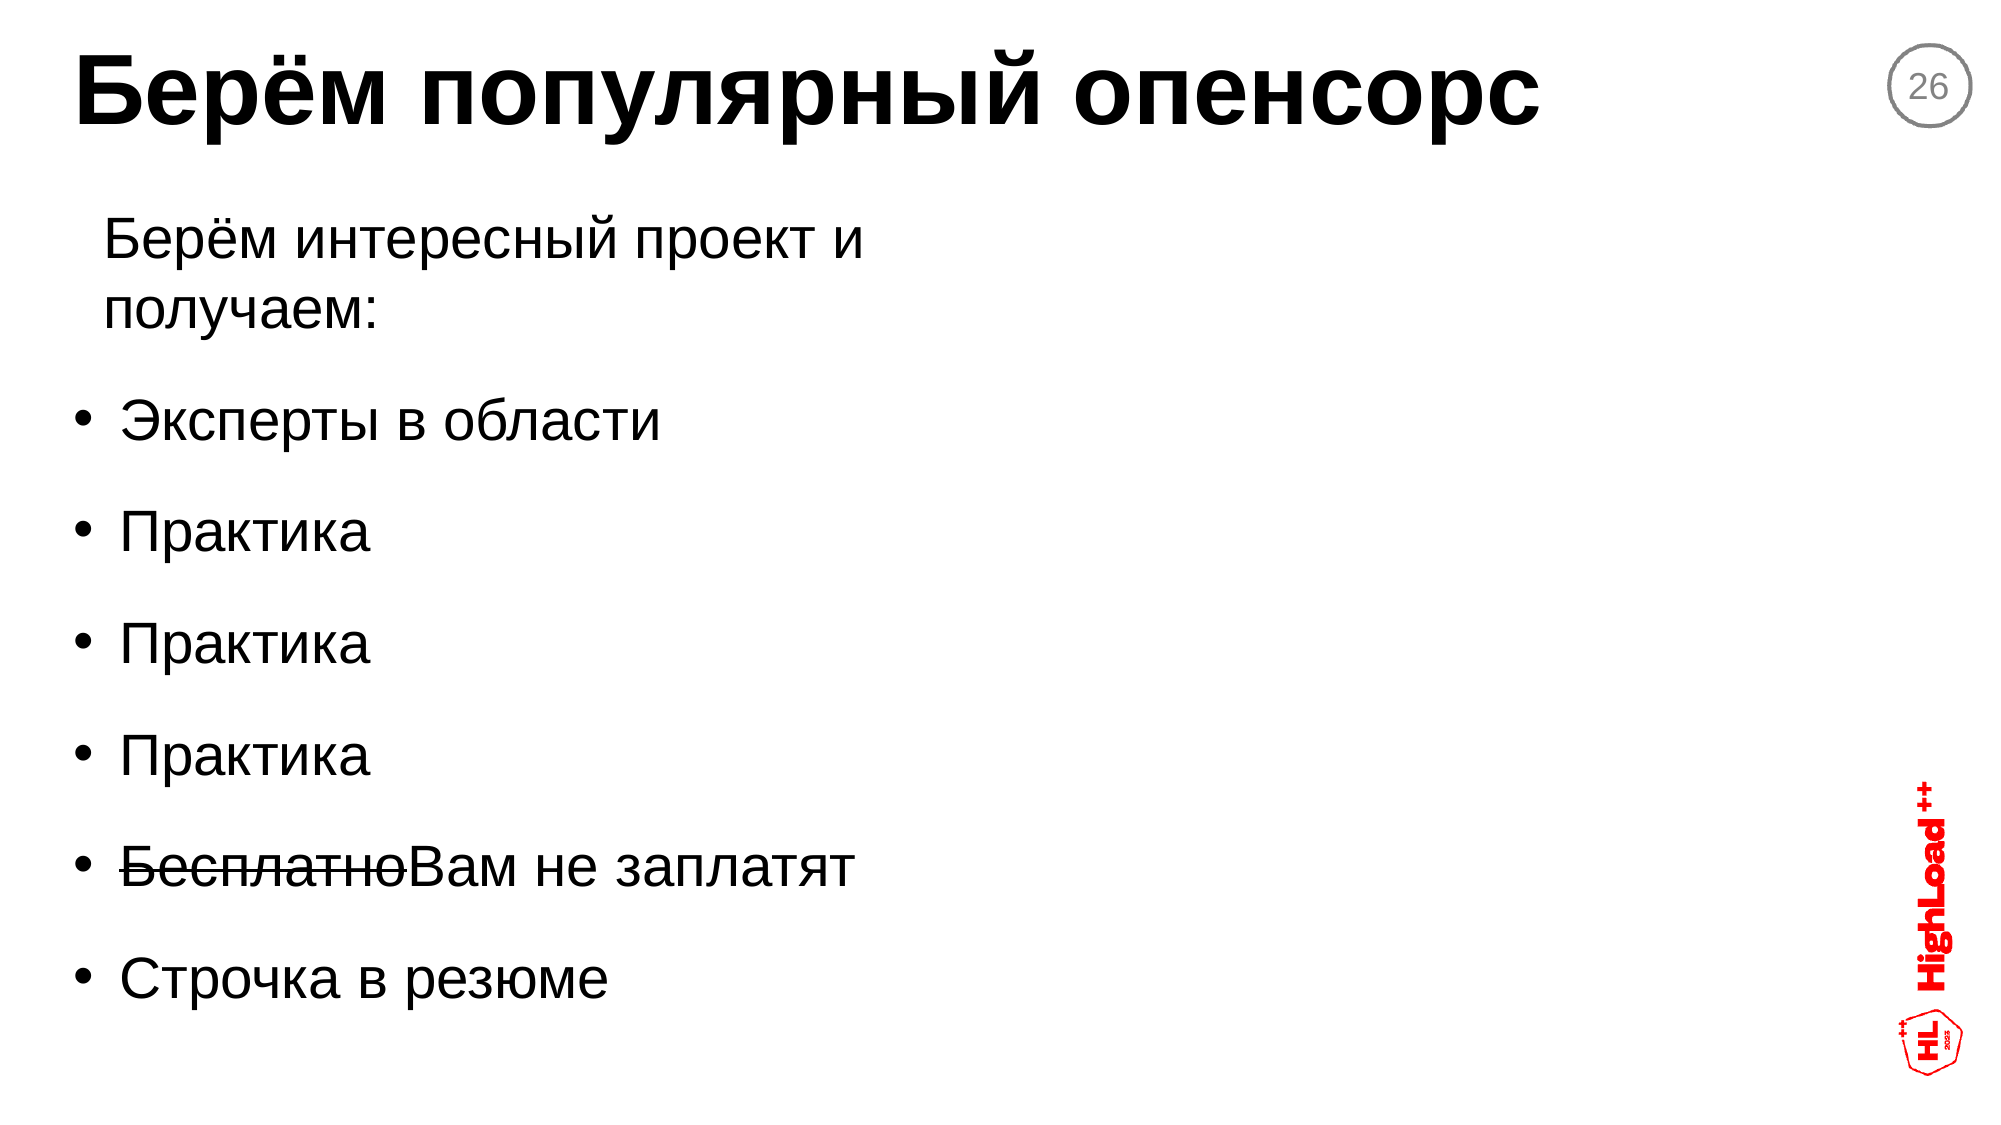

# Берём популярный опенсорс
26
Берём интересный проект и получаем:
 Эксперты в области
 Практика
 Практика
 Практика
 БесплатноВам не заплатят
 Строчка в резюме